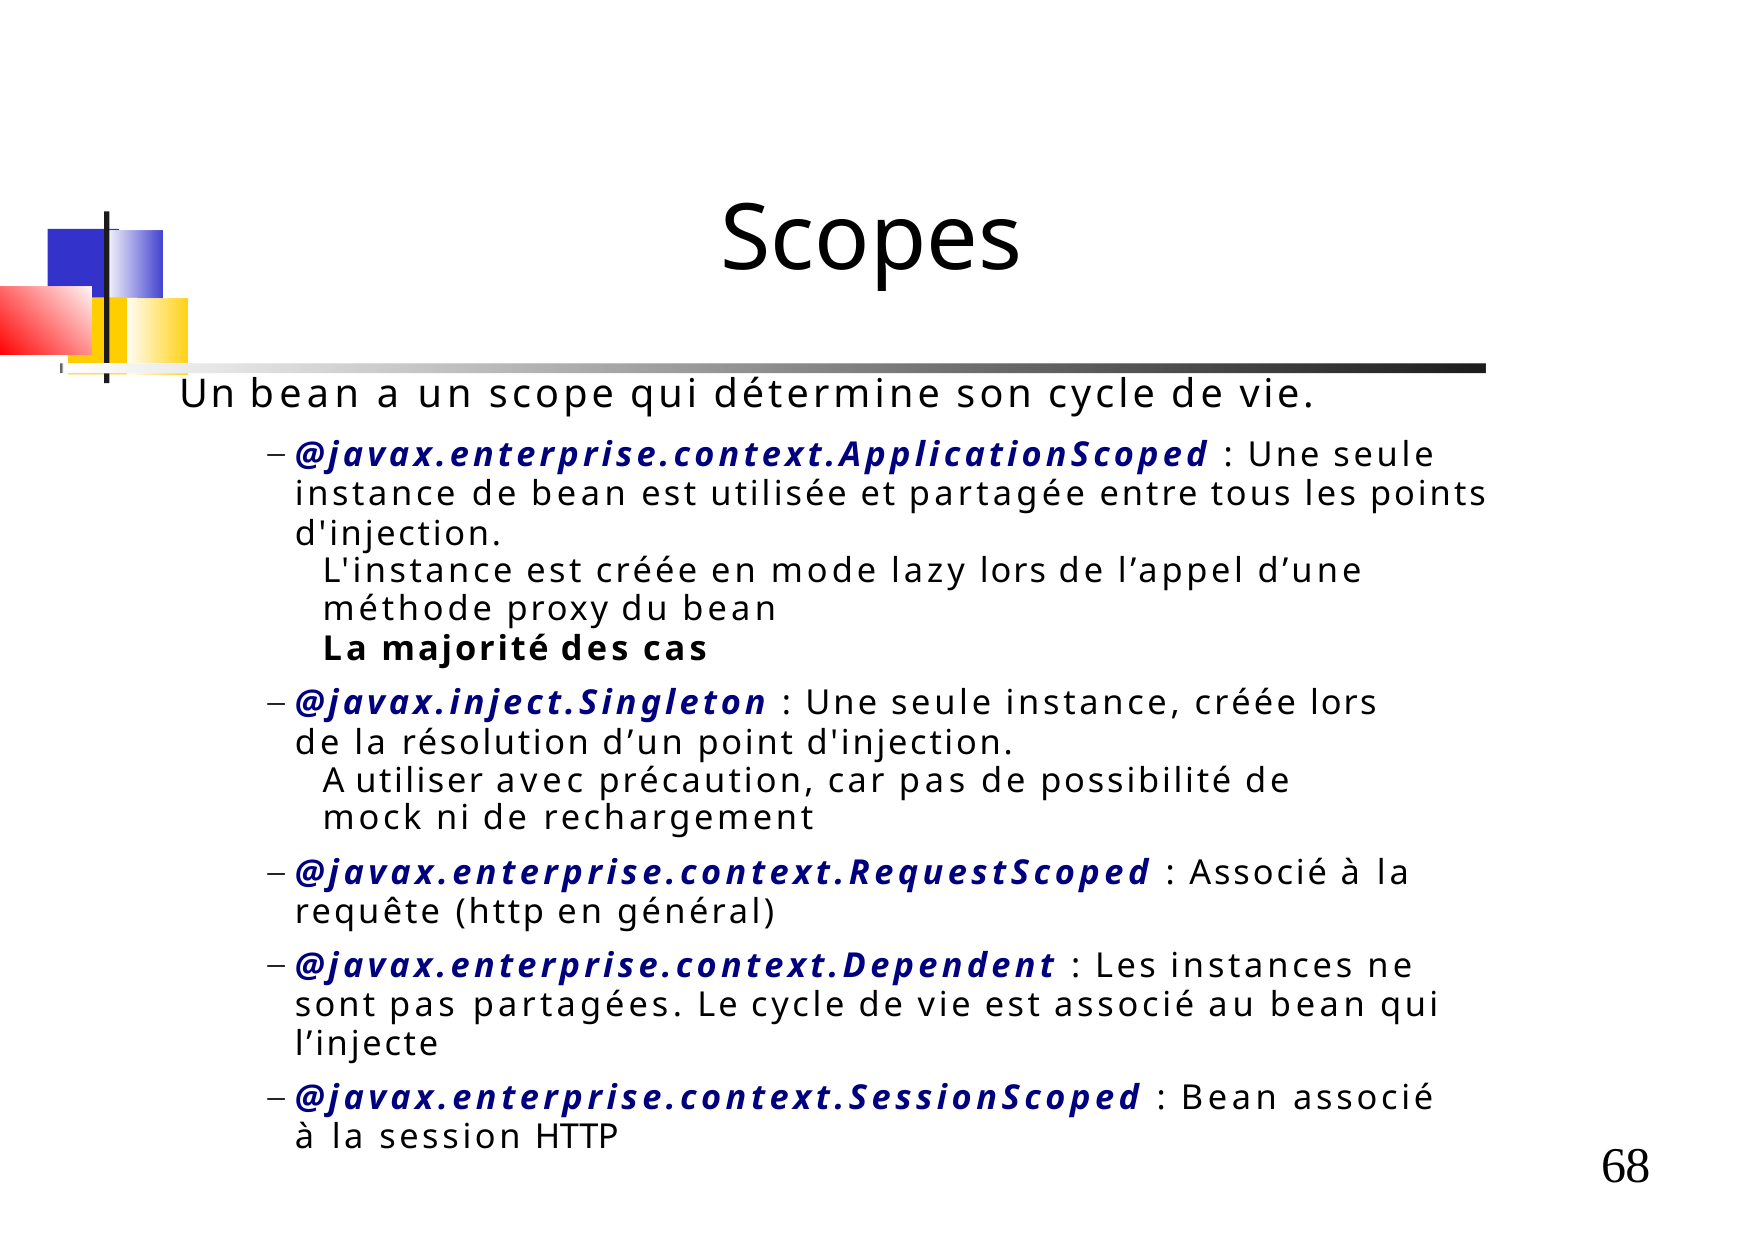

# Scopes
Un bean a un scope qui détermine son cycle de vie.
@javax.enterprise.context.ApplicationScoped : Une seule instance de bean est utilisée et partagée entre tous les points d'injection.
L'instance est créée en mode lazy lors de l’appel d’une méthode proxy du bean
La majorité des cas
@javax.inject.Singleton : Une seule instance, créée lors de la résolution d’un point d'injection.
A utiliser avec précaution, car pas de possibilité de mock ni de rechargement
@javax.enterprise.context.RequestScoped : Associé à la requête (http en général)
@javax.enterprise.context.Dependent : Les instances ne sont pas partagées. Le cycle de vie est associé au bean qui l’injecte
@javax.enterprise.context.SessionScoped : Bean associé à la session HTTP
68